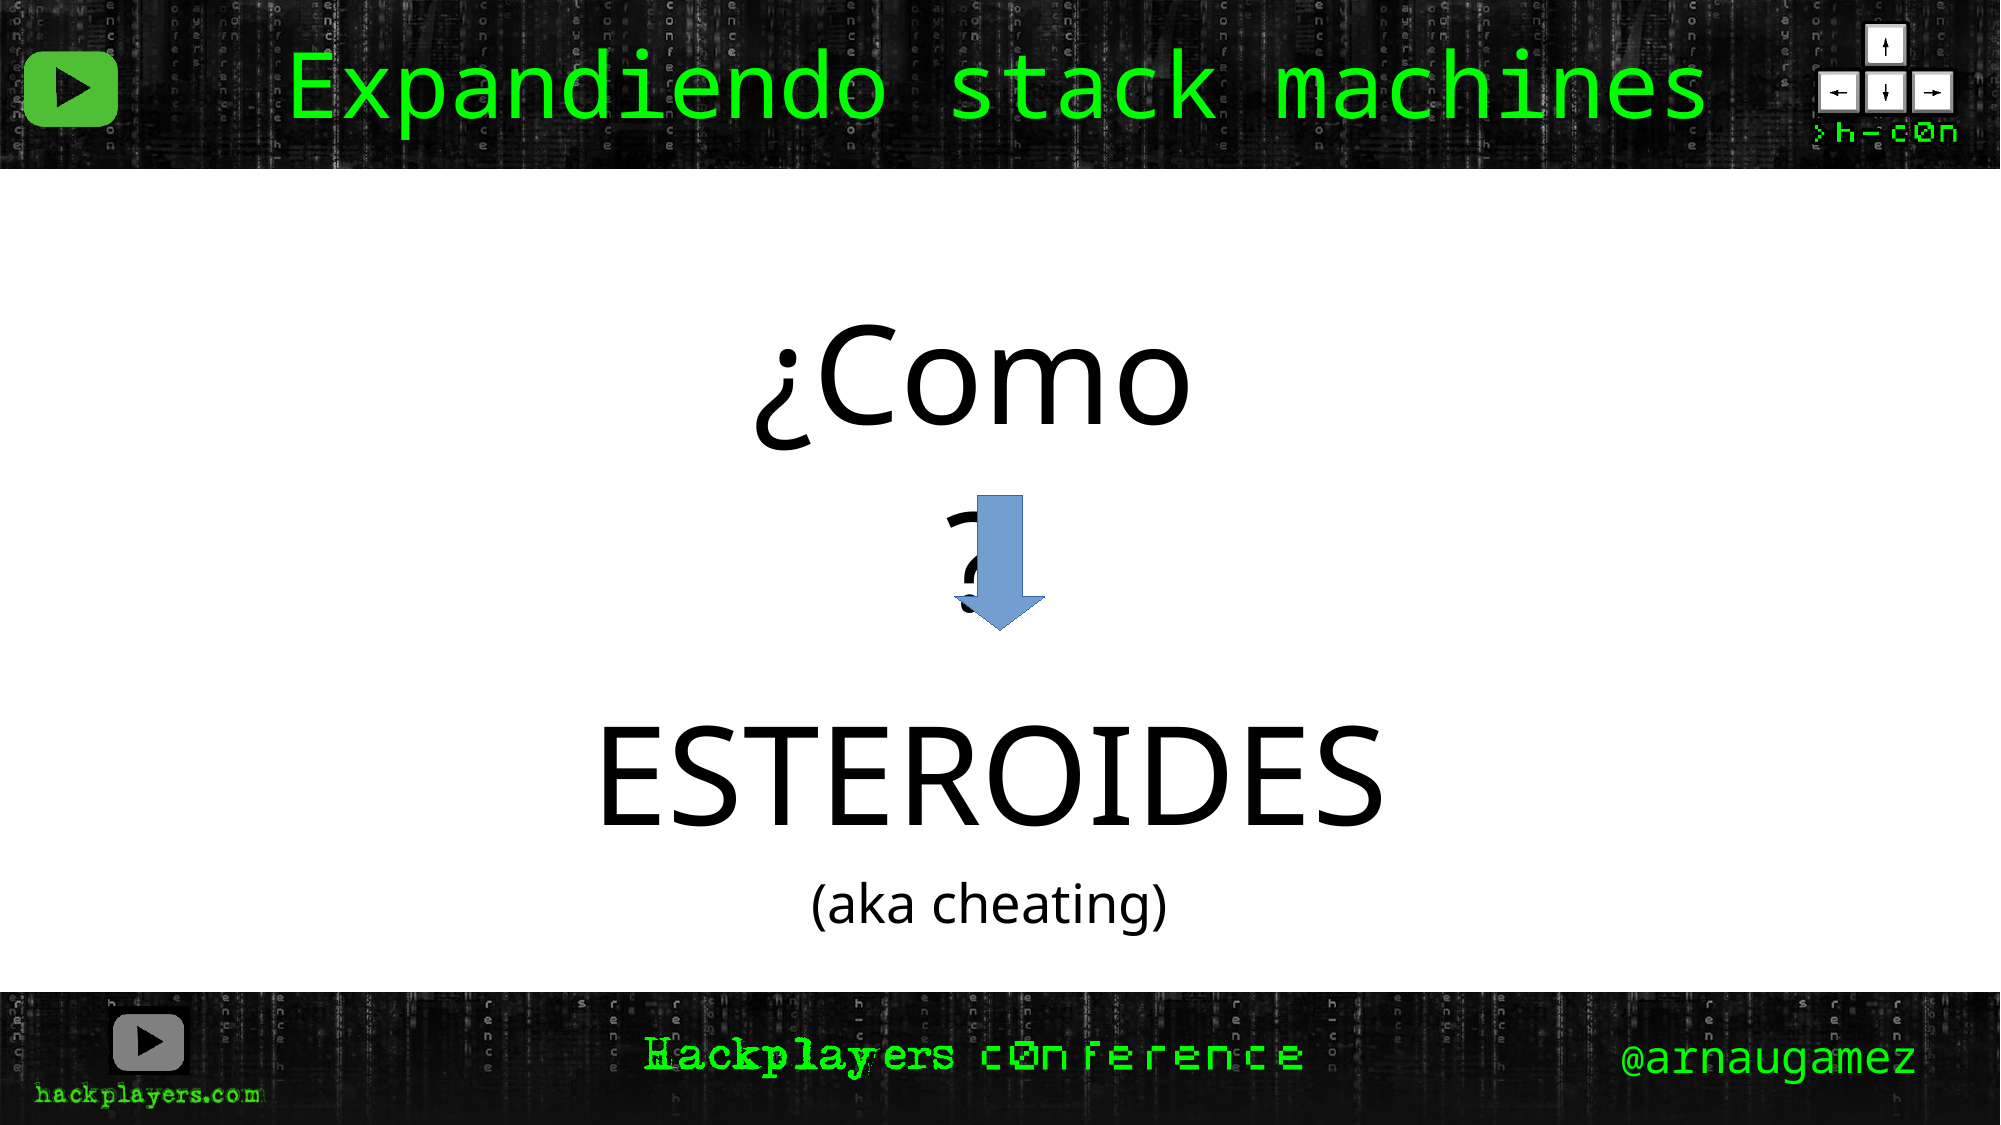

# Expandiendo stack machines
¿Como?
ESTEROIDES
(aka cheating)